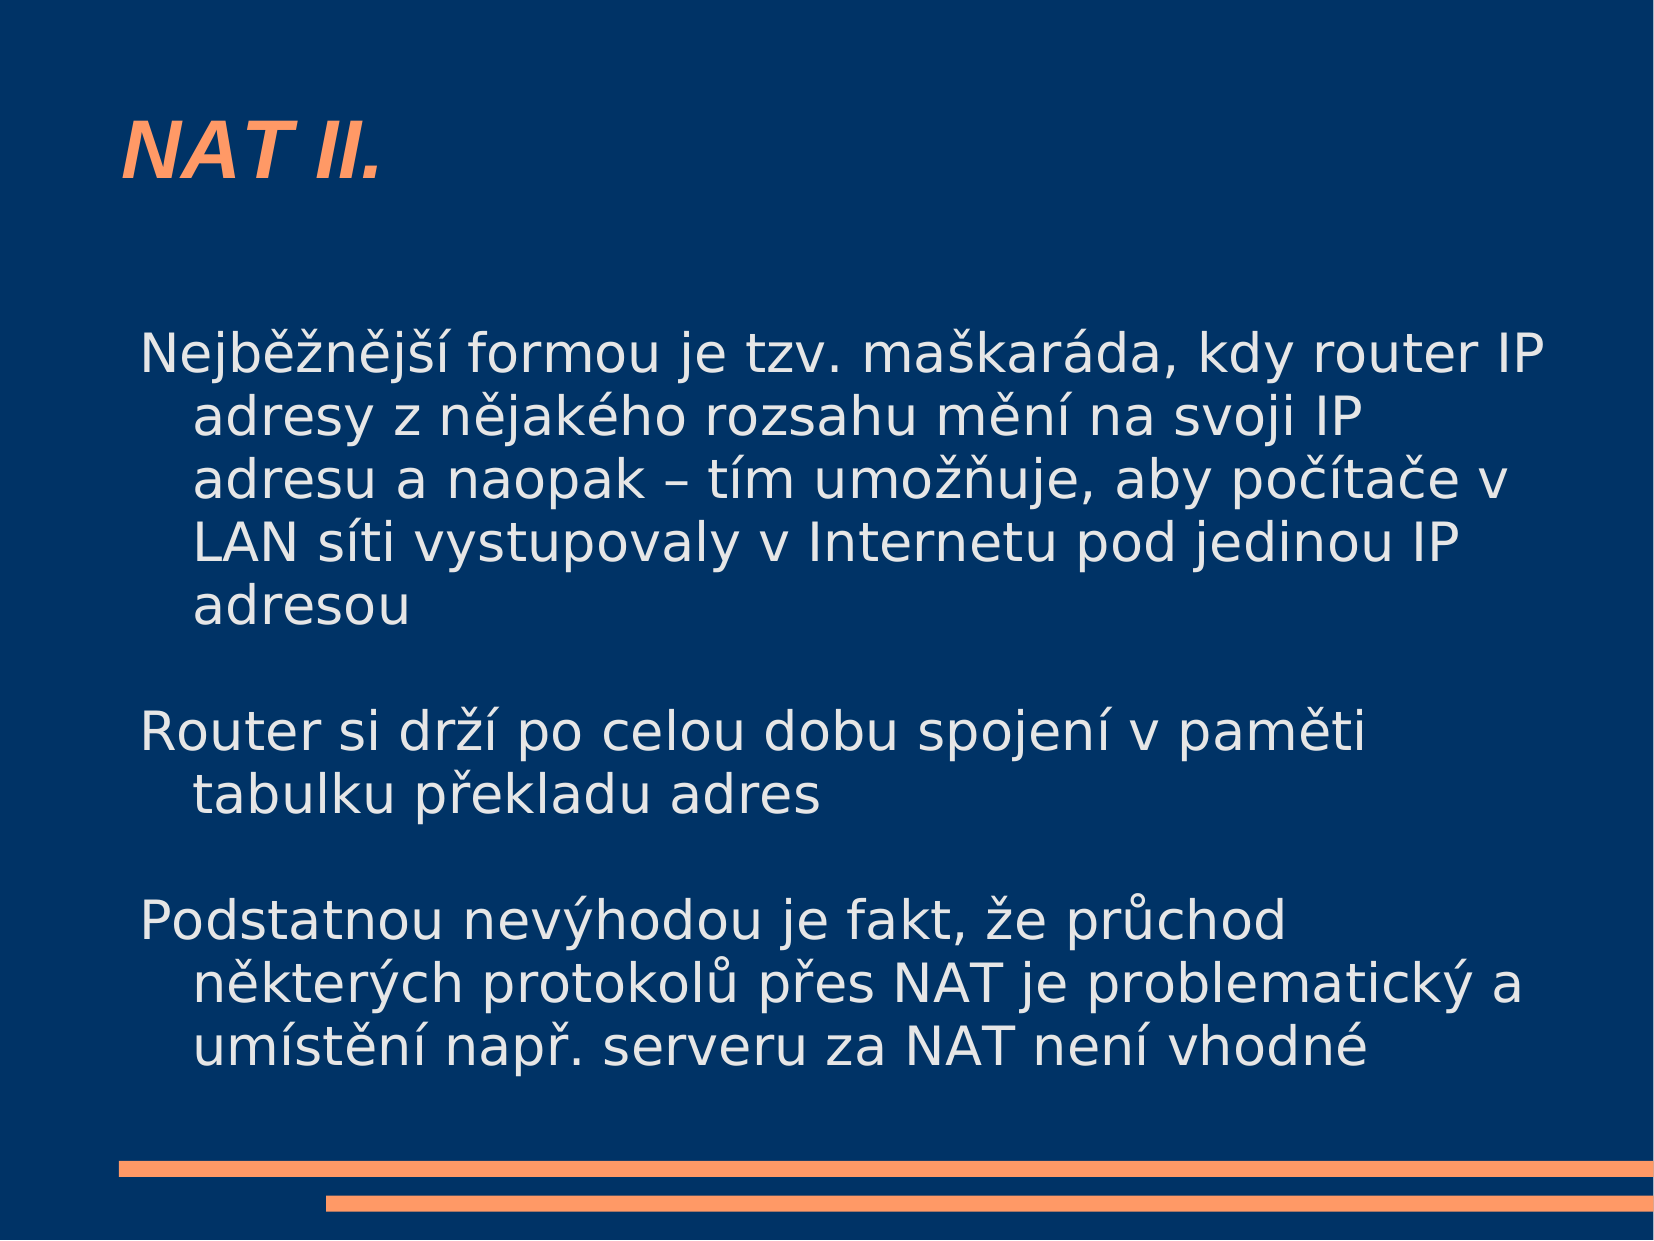

# NAT II.
Nejběžnější formou je tzv. maškaráda, kdy router IP adresy z nějakého rozsahu mění na svoji IP adresu a naopak – tím umožňuje, aby počítače v LAN síti vystupovaly v Internetu pod jedinou IP adresou
Router si drží po celou dobu spojení v paměti tabulku překladu adres
Podstatnou nevýhodou je fakt, že průchod některých protokolů přes NAT je problematický a umístění např. serveru za NAT není vhodné